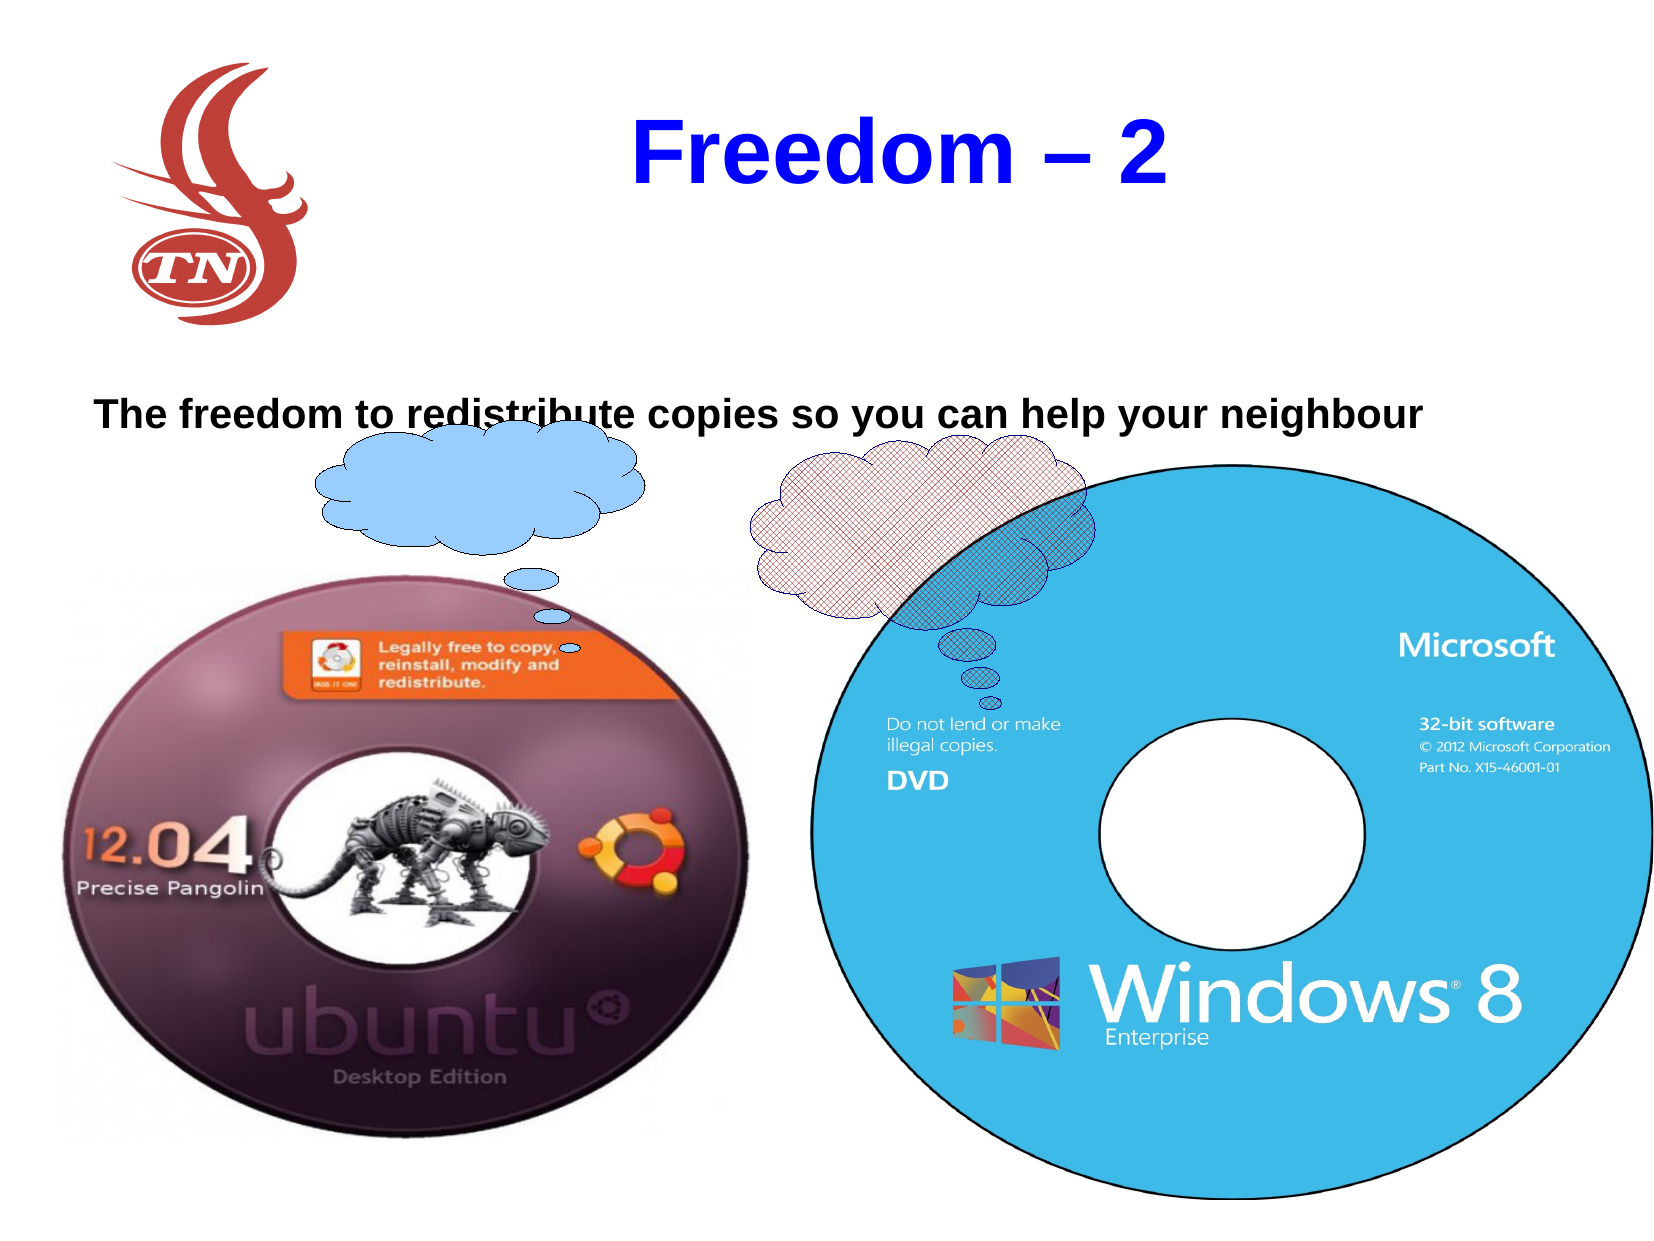

# Freedom – 2
 The freedom to redistribute copies so you can help your neighbour